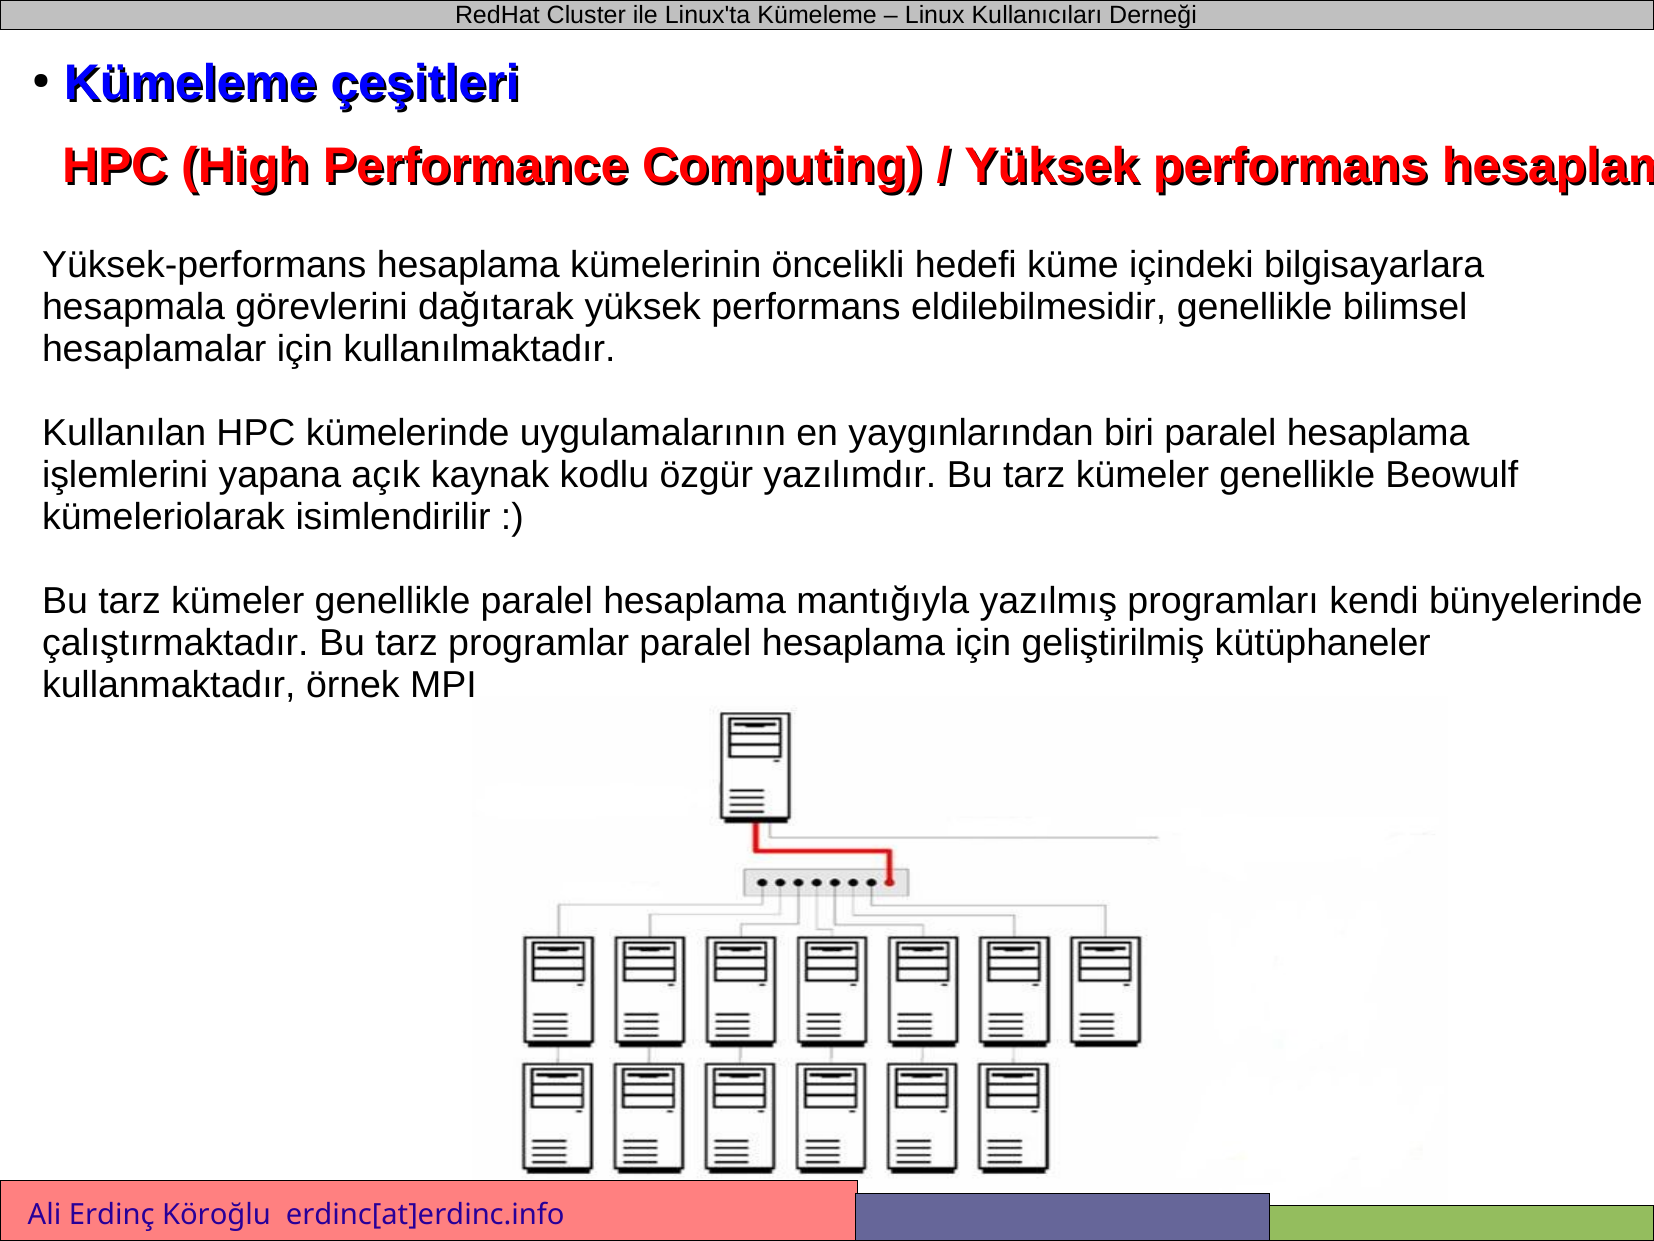

RedHat Cluster ile Linux'ta Kümeleme – Linux Kullanıcıları Derneği
 Kümeleme çeşitleri
HPC (High Performance Computing) / Yüksek performans hesaplama kümeleri
Yüksek-performans hesaplama kümelerinin öncelikli hedefi küme içindeki bilgisayarlara
hesapmala görevlerini dağıtarak yüksek performans eldilebilmesidir, genellikle bilimsel
hesaplamalar için kullanılmaktadır.
Kullanılan HPC kümelerinde uygulamalarının en yaygınlarından biri paralel hesaplama
işlemlerini yapana açık kaynak kodlu özgür yazılımdır. Bu tarz kümeler genellikle Beowulf
kümeleriolarak isimlendirilir :)
Bu tarz kümeler genellikle paralel hesaplama mantığıyla yazılmış programları kendi bünyelerinde
çalıştırmaktadır. Bu tarz programlar paralel hesaplama için geliştirilmiş kütüphaneler
kullanmaktadır, örnek MPI
Ali Erdinç Köroğlu erdinc[at]erdinc.info http://www.erdinc.info